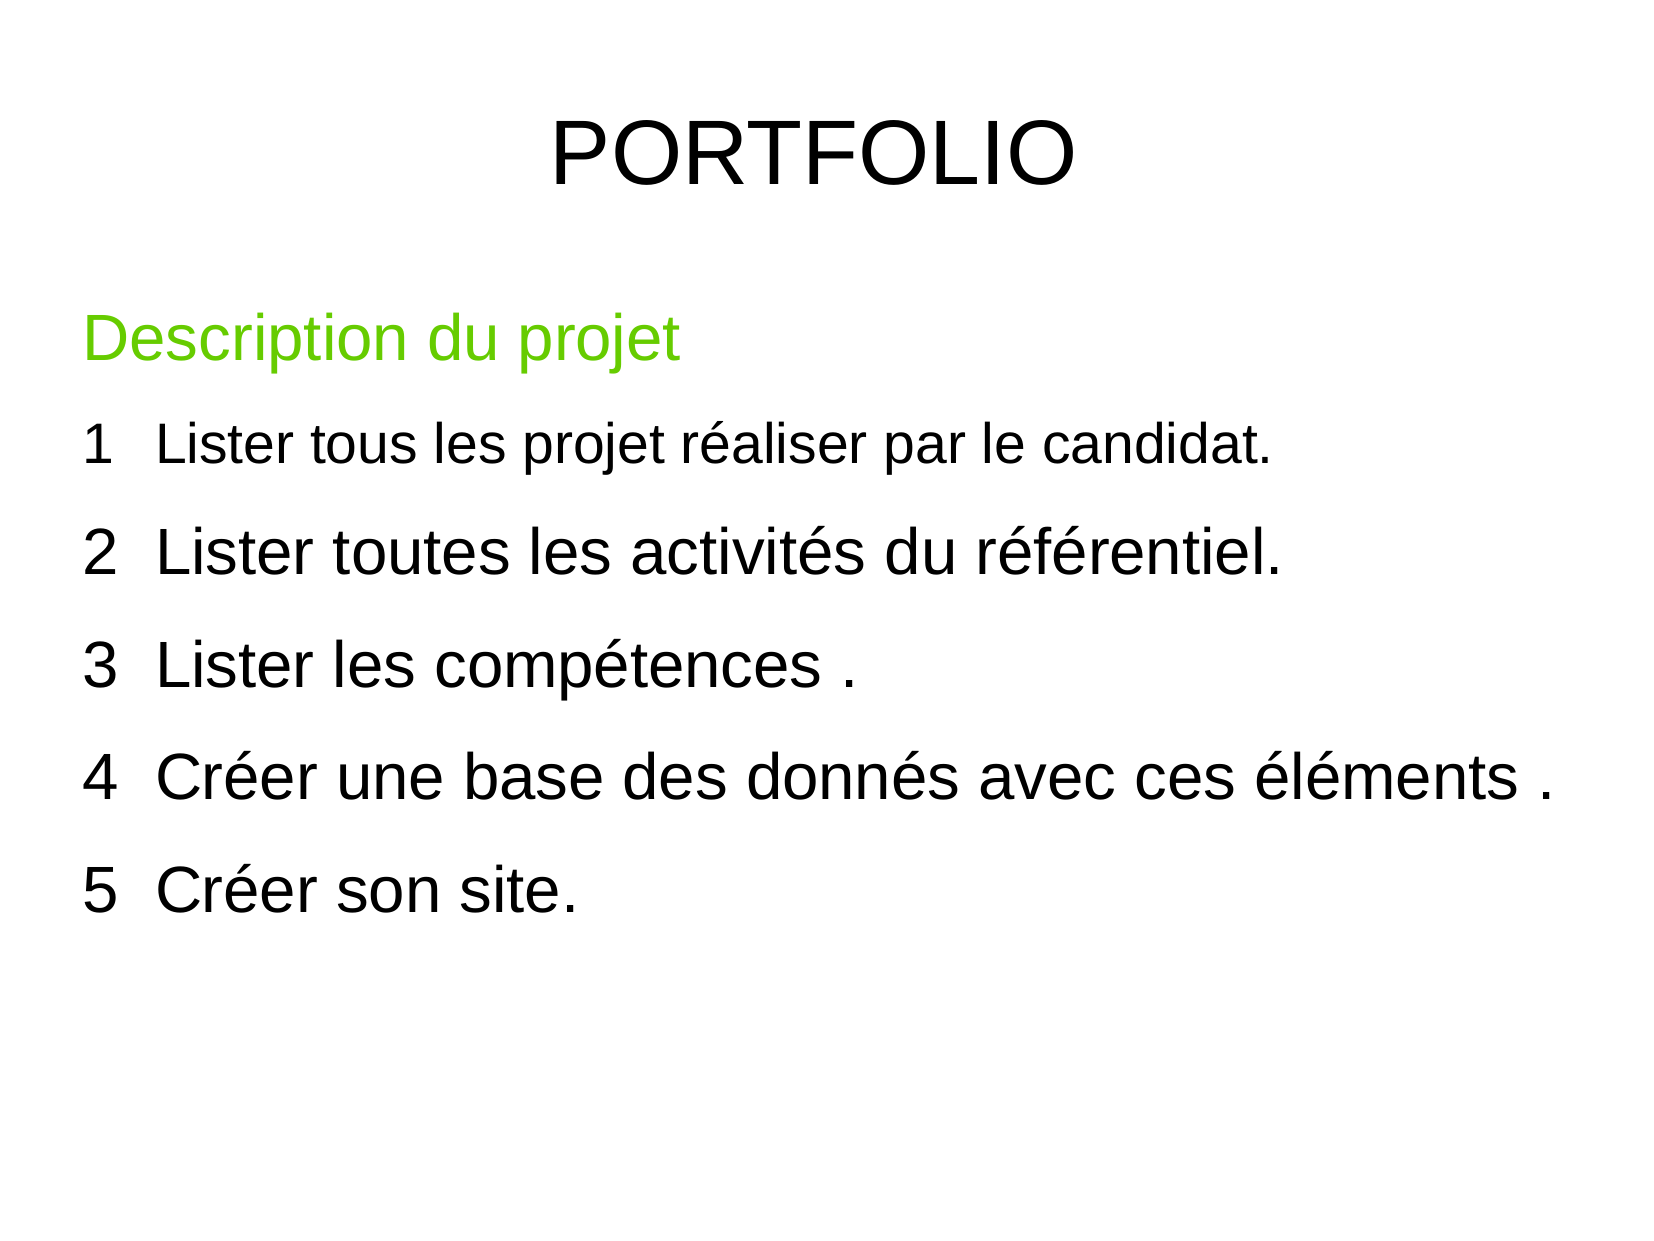

# PORTFOLIO
Description du projet
1 	Lister tous les projet réaliser par le candidat.
2	Lister toutes les activités du référentiel.
3	Lister les compétences .
4	Créer une base des donnés avec ces éléments .
5	Créer son site.